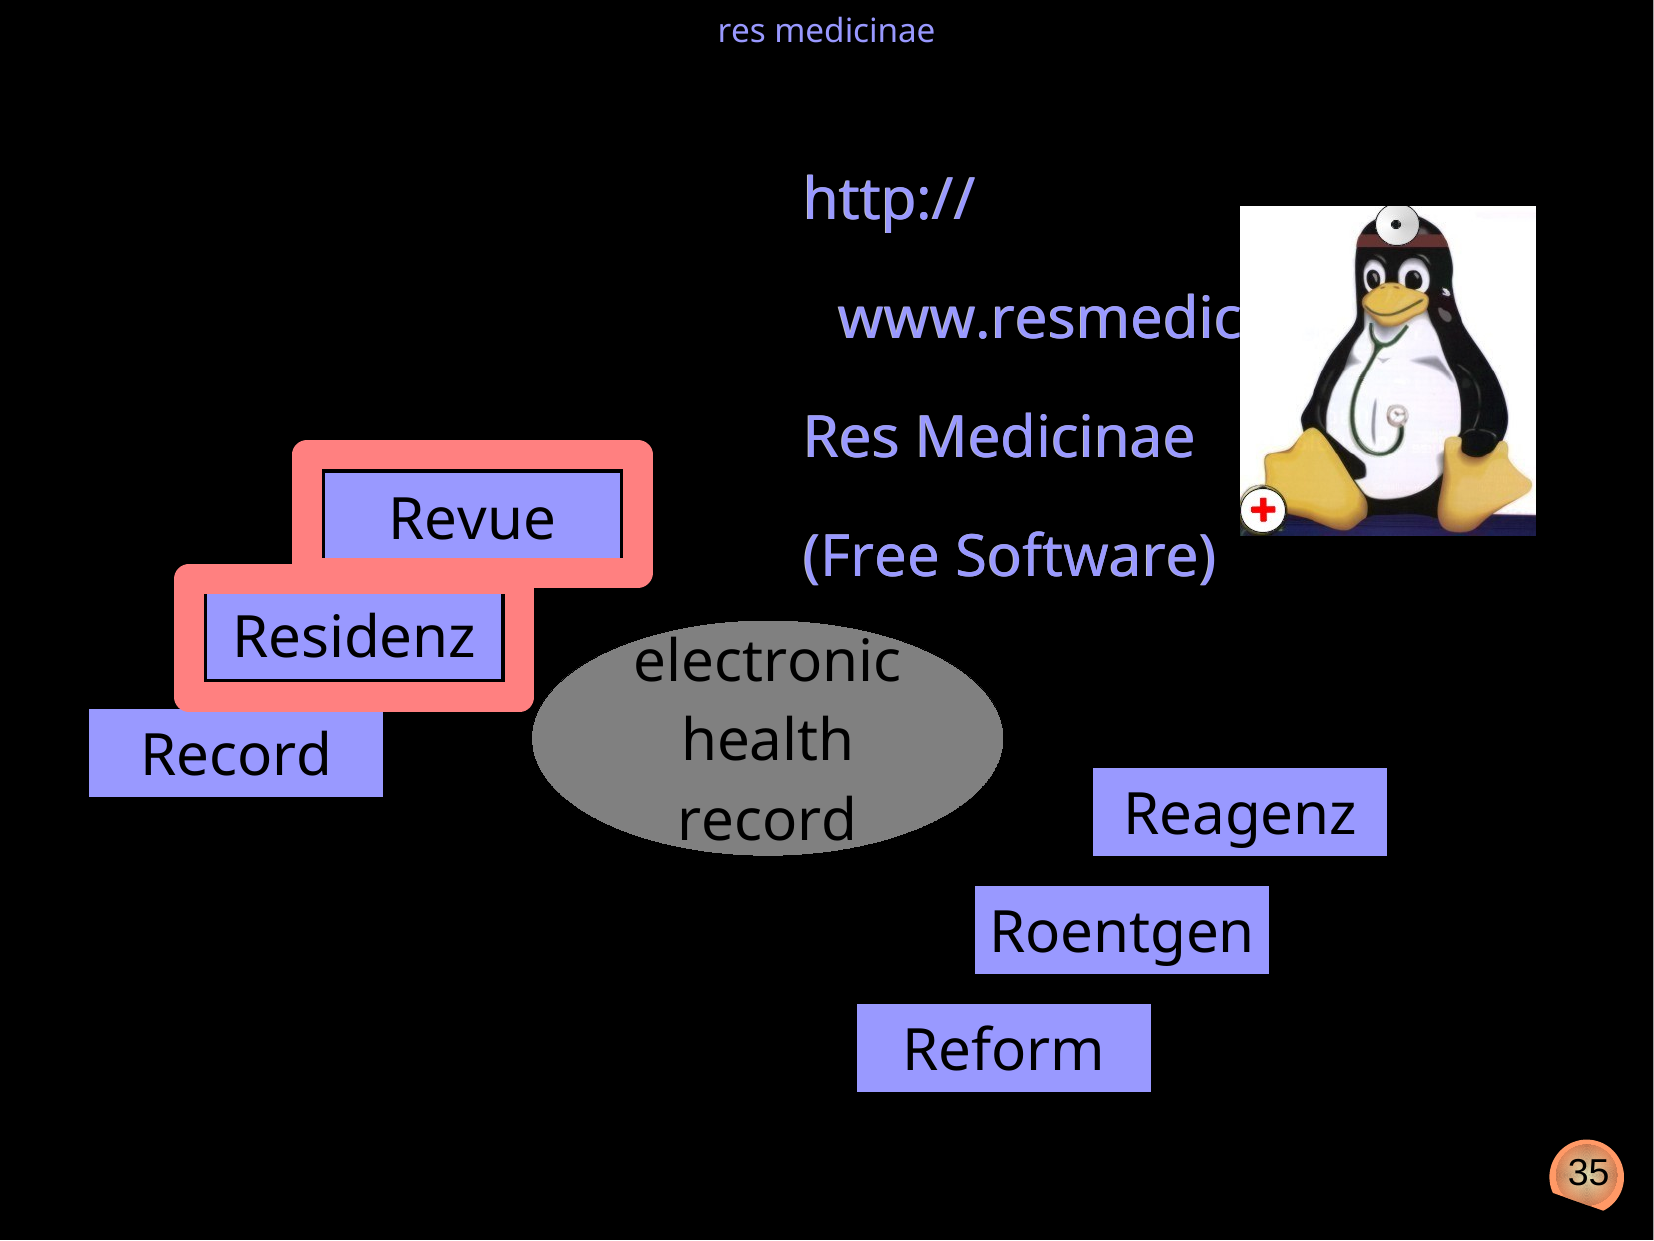

res medicinae
http://www.resmedicinae.org
Res Medicinae
(Free Software)
Revue
Residenz
electronic
health
record
Record
Reagenz
Roentgen
Reform